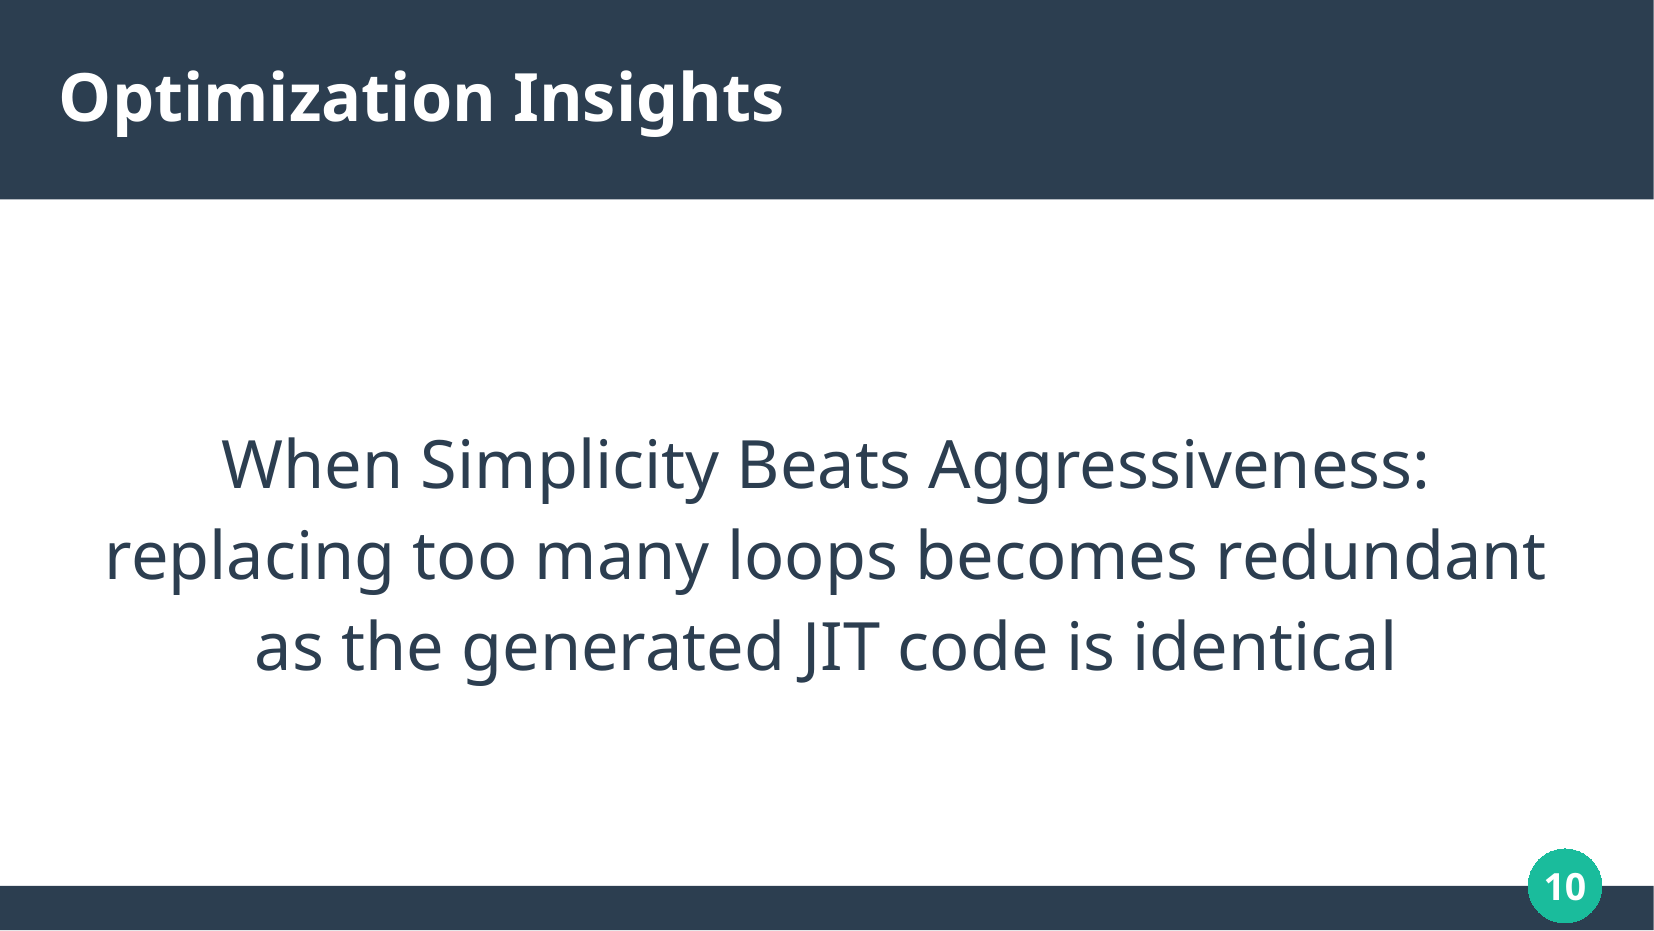

# Optimization Insights
When Simplicity Beats Aggressiveness:
replacing too many loops becomes redundant
as the generated JIT code is identical
10